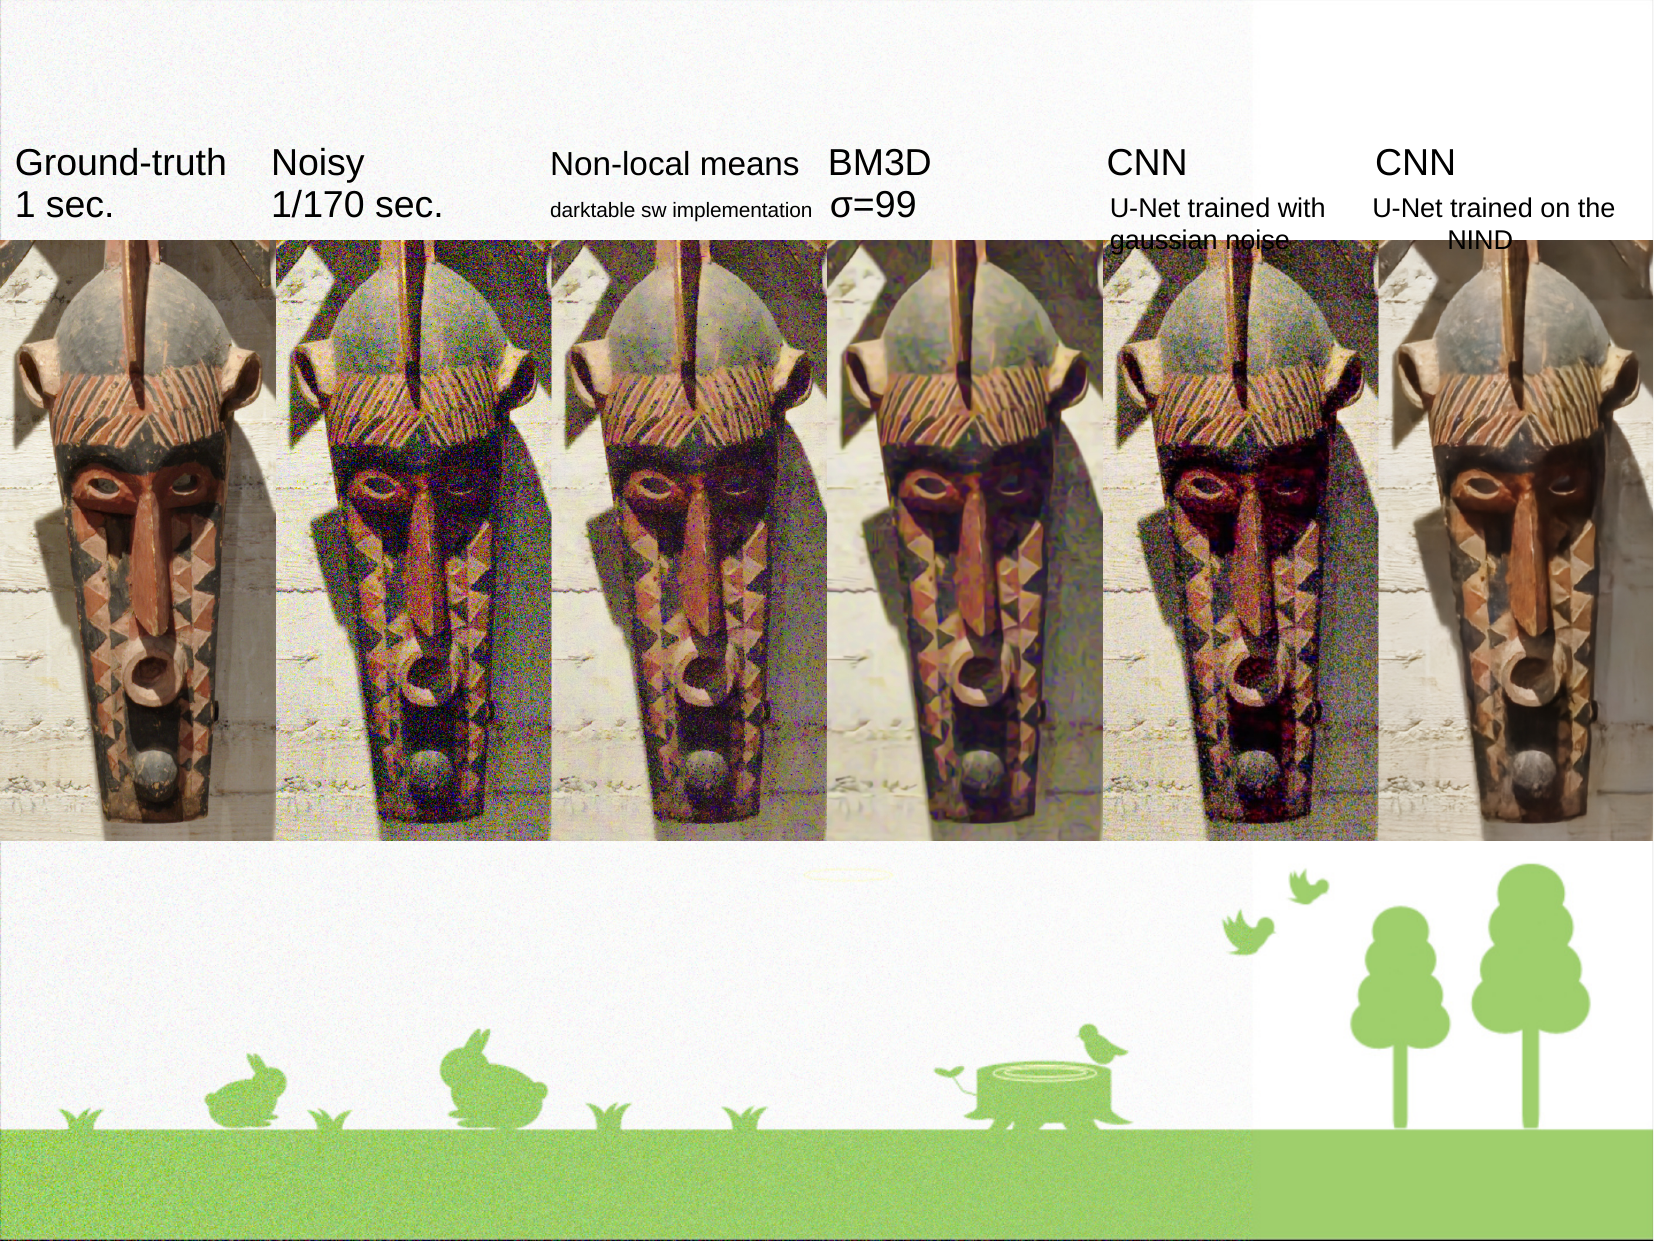

Ground-truth	 Noisy			 Non-local means BM3D		 CNN			 CNN
1 sec.		 1/170 sec.		 darktable sw implementation σ=99		 U-Net trained with	 U-Net trained on the
														 gaussian noise		 NIND